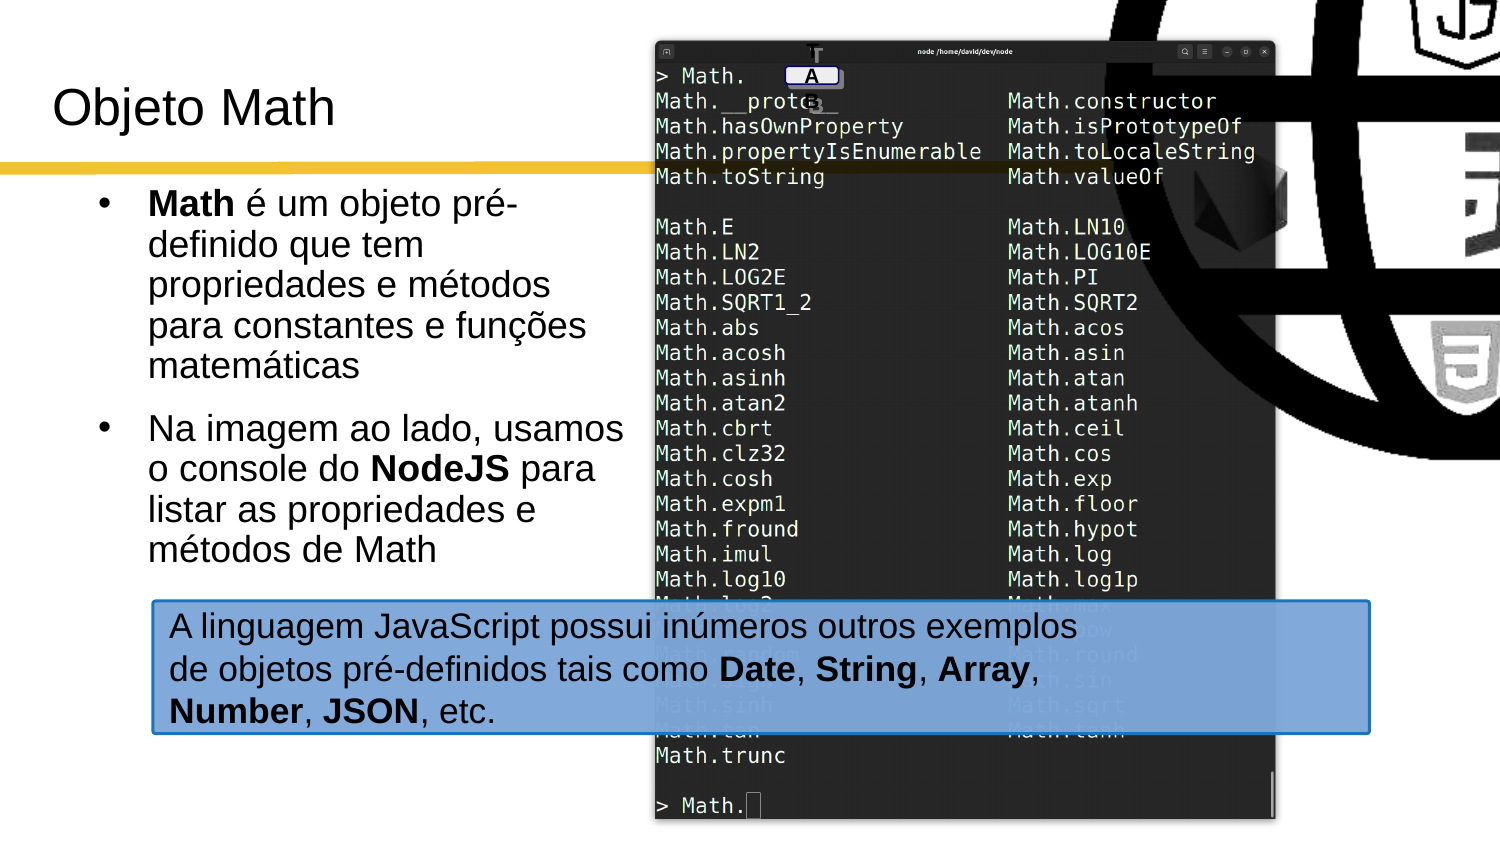

Objeto Math
TAB
Math é um objeto pré-definido que tem propriedades e métodos para constantes e funções matemáticas
Na imagem ao lado, usamos o console do NodeJS para listar as propriedades e métodos de Math
A linguagem JavaScript possui inúmeros outros exemplos
de objetos pré-definidos tais como Date, String, Array,
Number, JSON, etc.